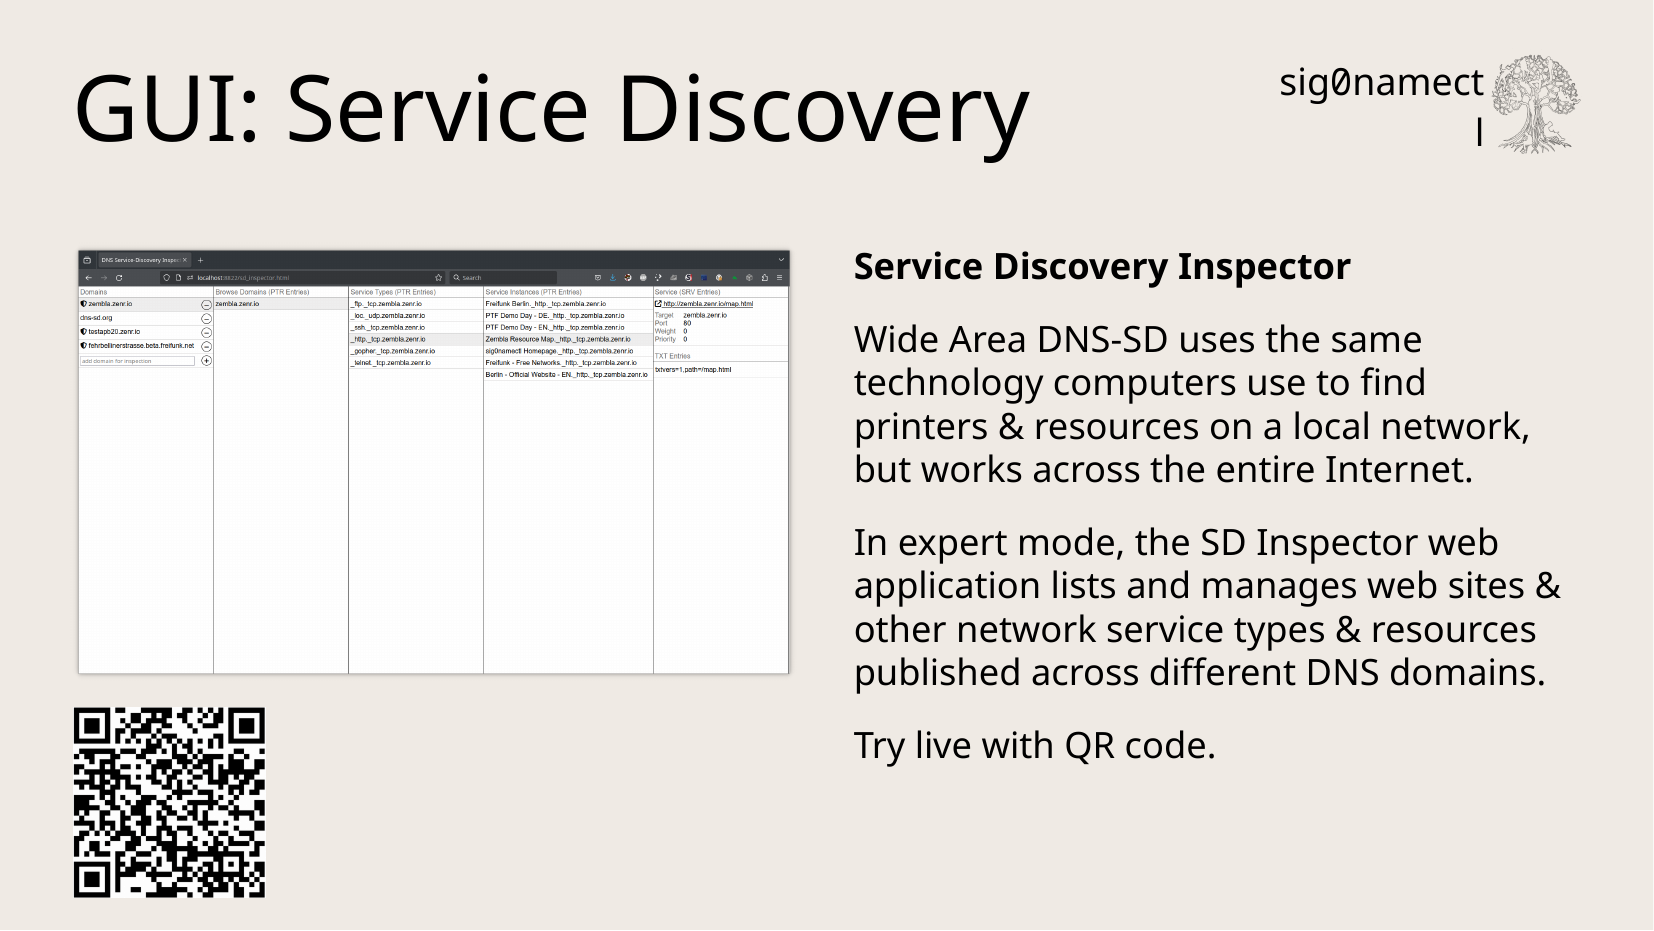

GUI: Service Discovery
sig0namectl
# Service Discovery Inspector
Wide Area DNS-SD uses the same technology computers use to find printers & resources on a local network, but works across the entire Internet.
In expert mode, the SD Inspector web application lists and manages web sites & other network service types & resources published across different DNS domains.
Try live with QR code.